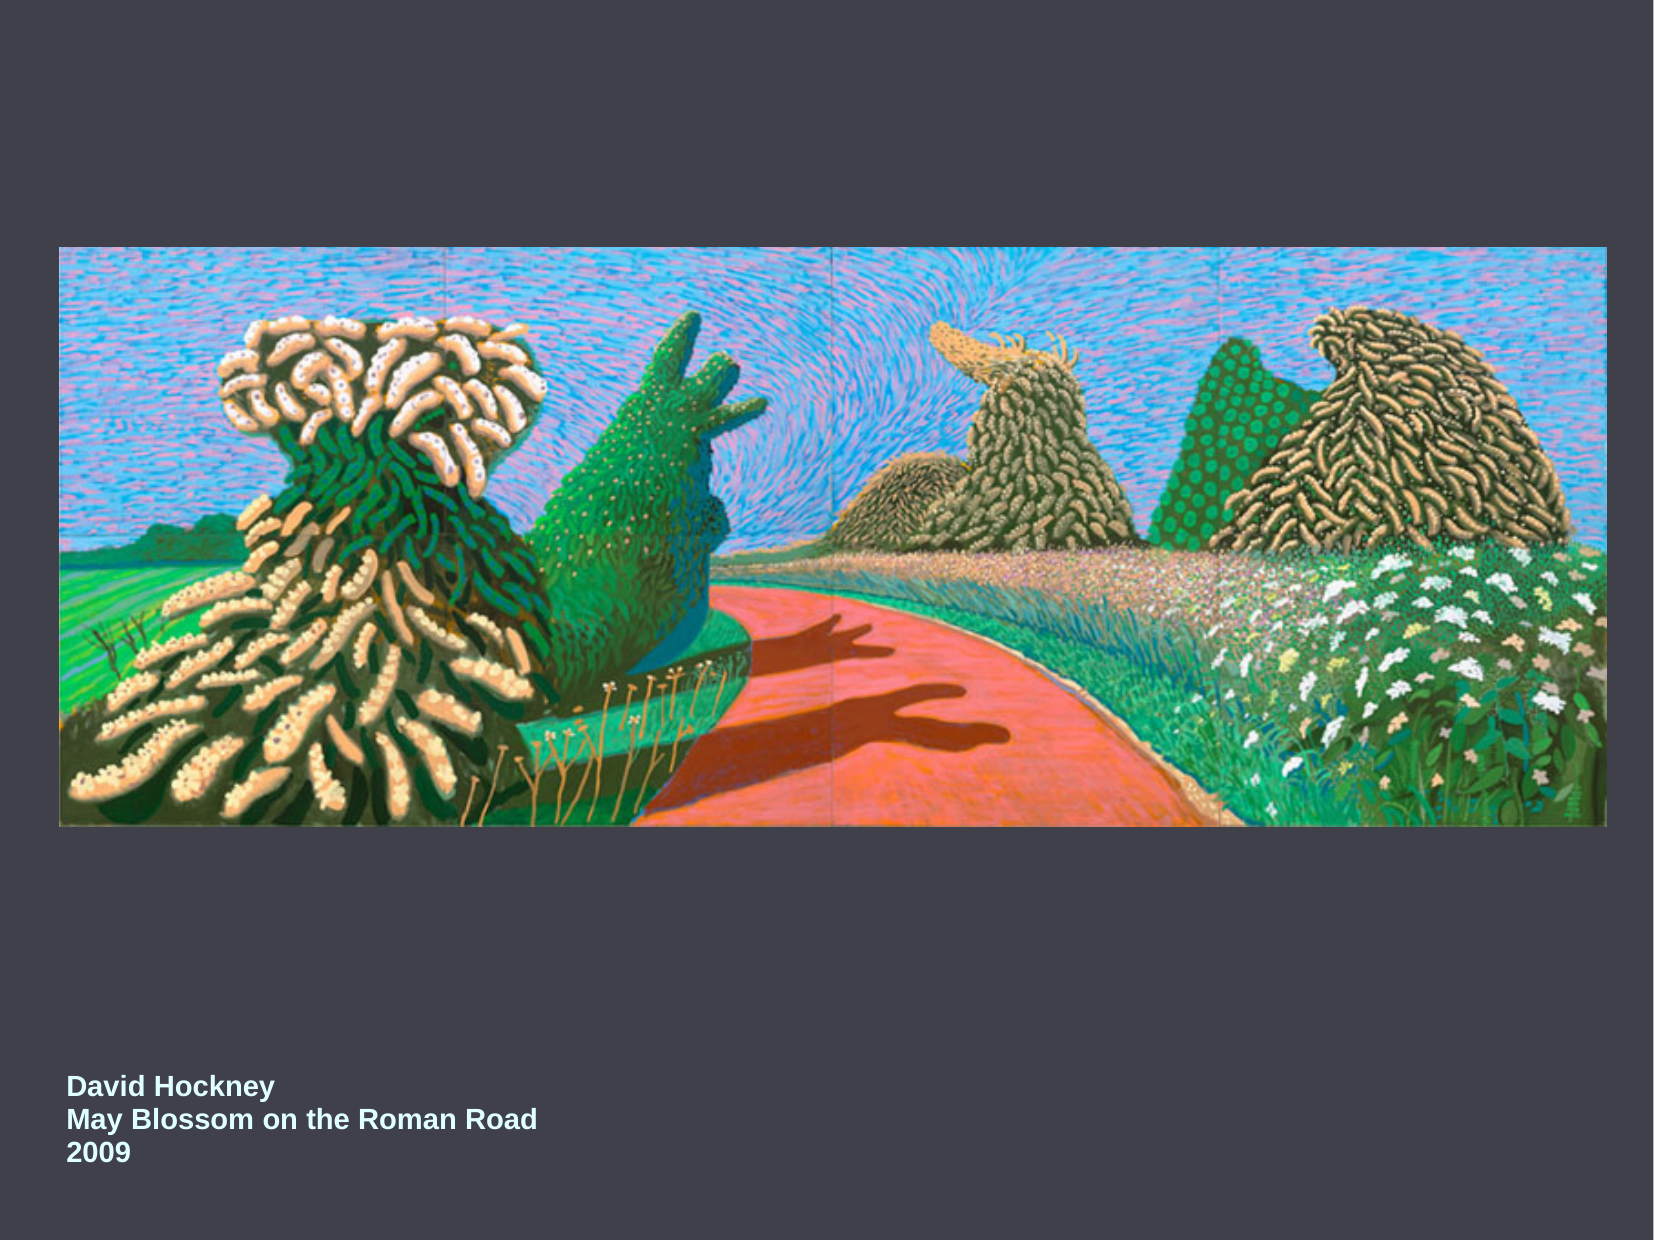

#
David Hockney
May Blossom on the Roman Road
2009